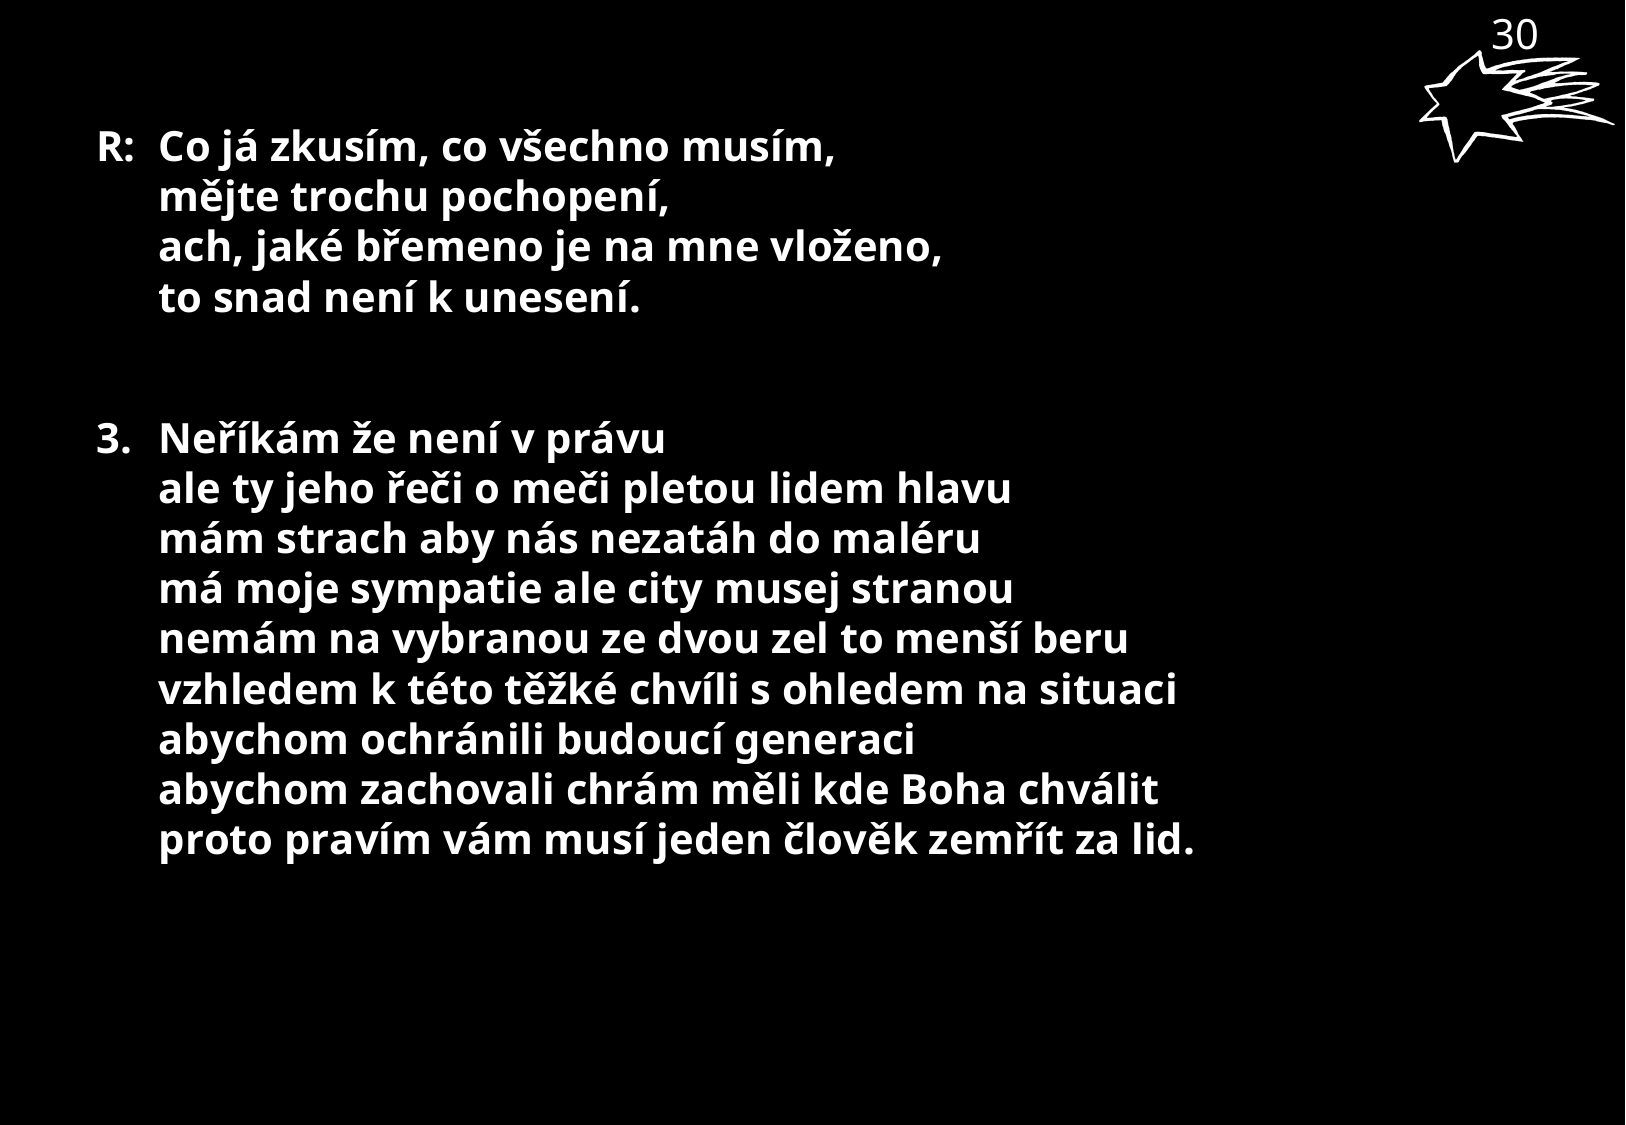

30
# R: 	Co já zkusím, co všechno musím, mějte trochu pochopení, ach, jaké břemeno je na mne vloženo, to snad není k unesení.
3. 	Neříkám že není v právu
ale ty jeho řeči o meči pletou lidem hlavu
mám strach aby nás nezatáh do maléru
má moje sympatie ale city musej stranou
nemám na vybranou ze dvou zel to menší beru
vzhledem k této těžké chvíli s ohledem na situaci
abychom ochránili budoucí generaci
abychom zachovali chrám měli kde Boha chválit
proto pravím vám musí jeden člověk zemřít za lid.